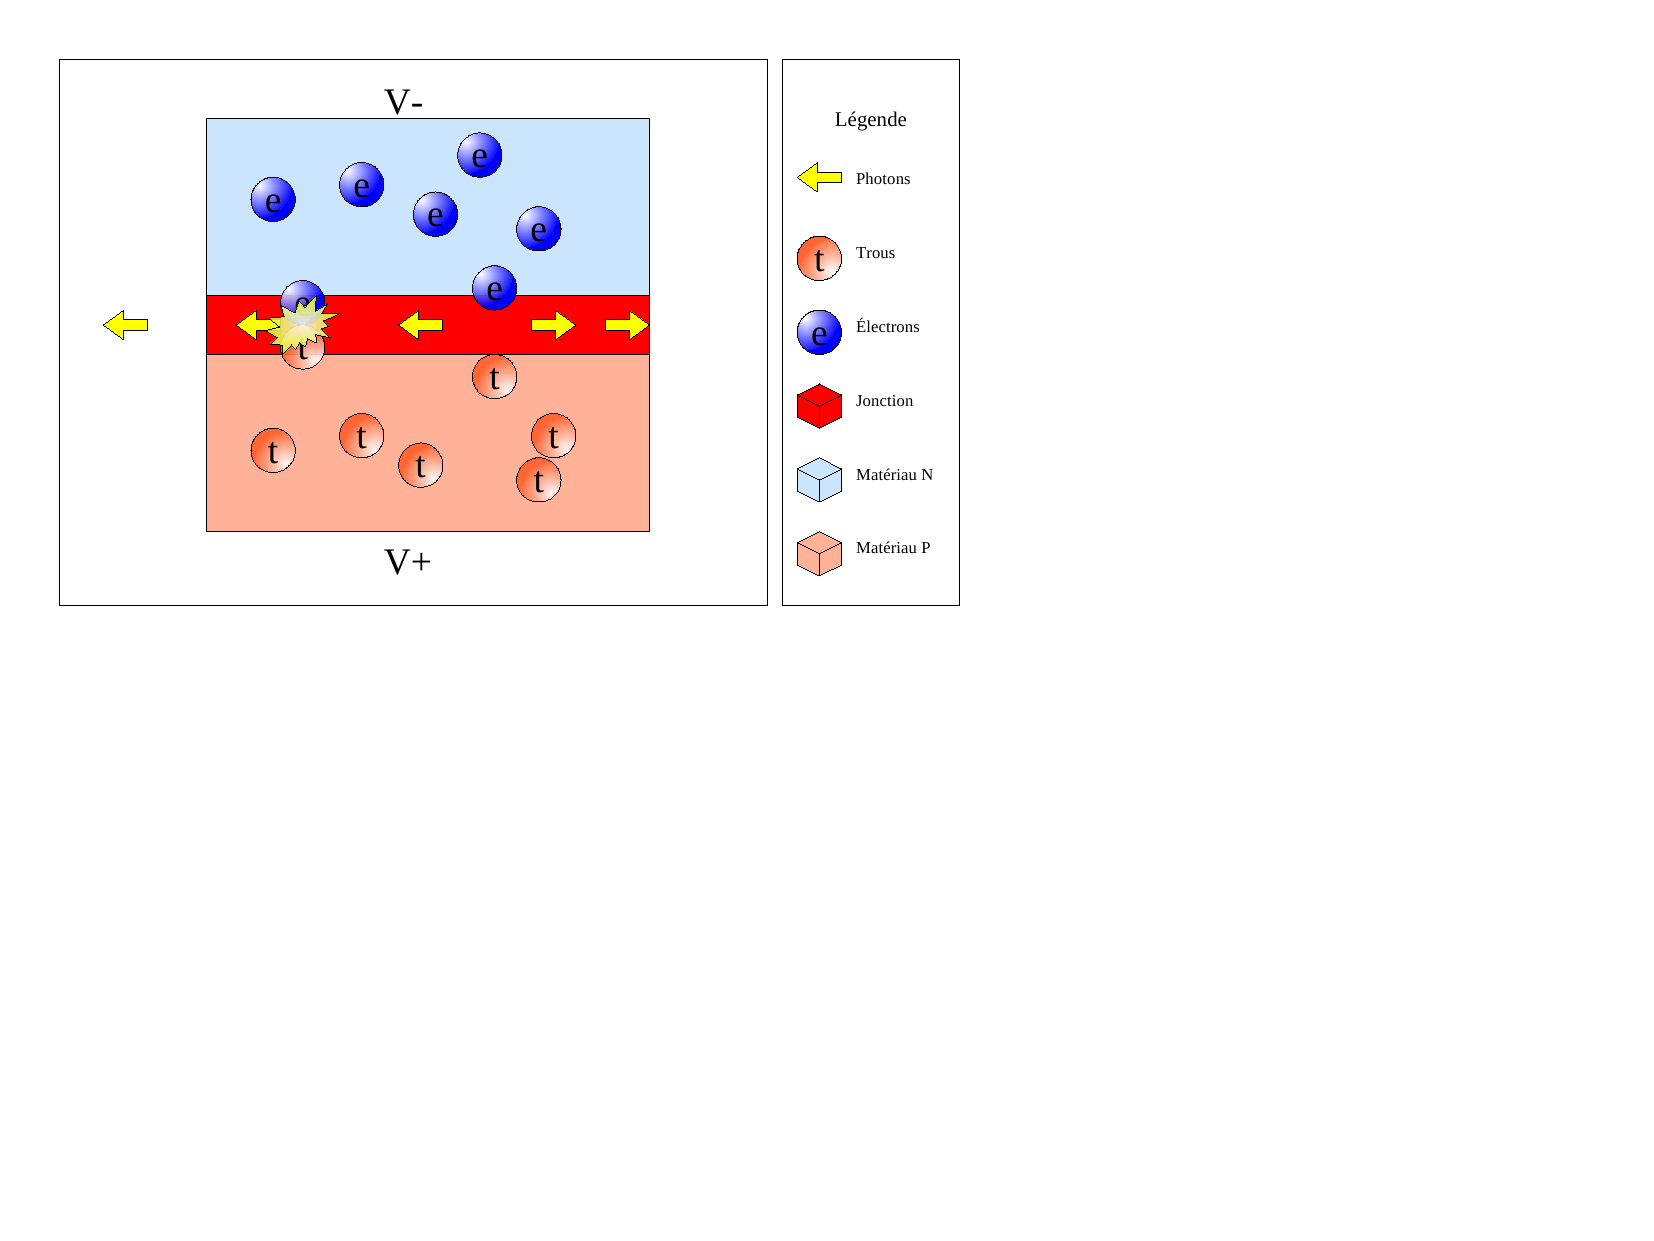

Légende
V-
e
e
Photons
e
e
e
t
Trous
e
e
e
Électrons
t
t
Jonction
t
t
t
t
t
Matériau N
Matériau P
V+